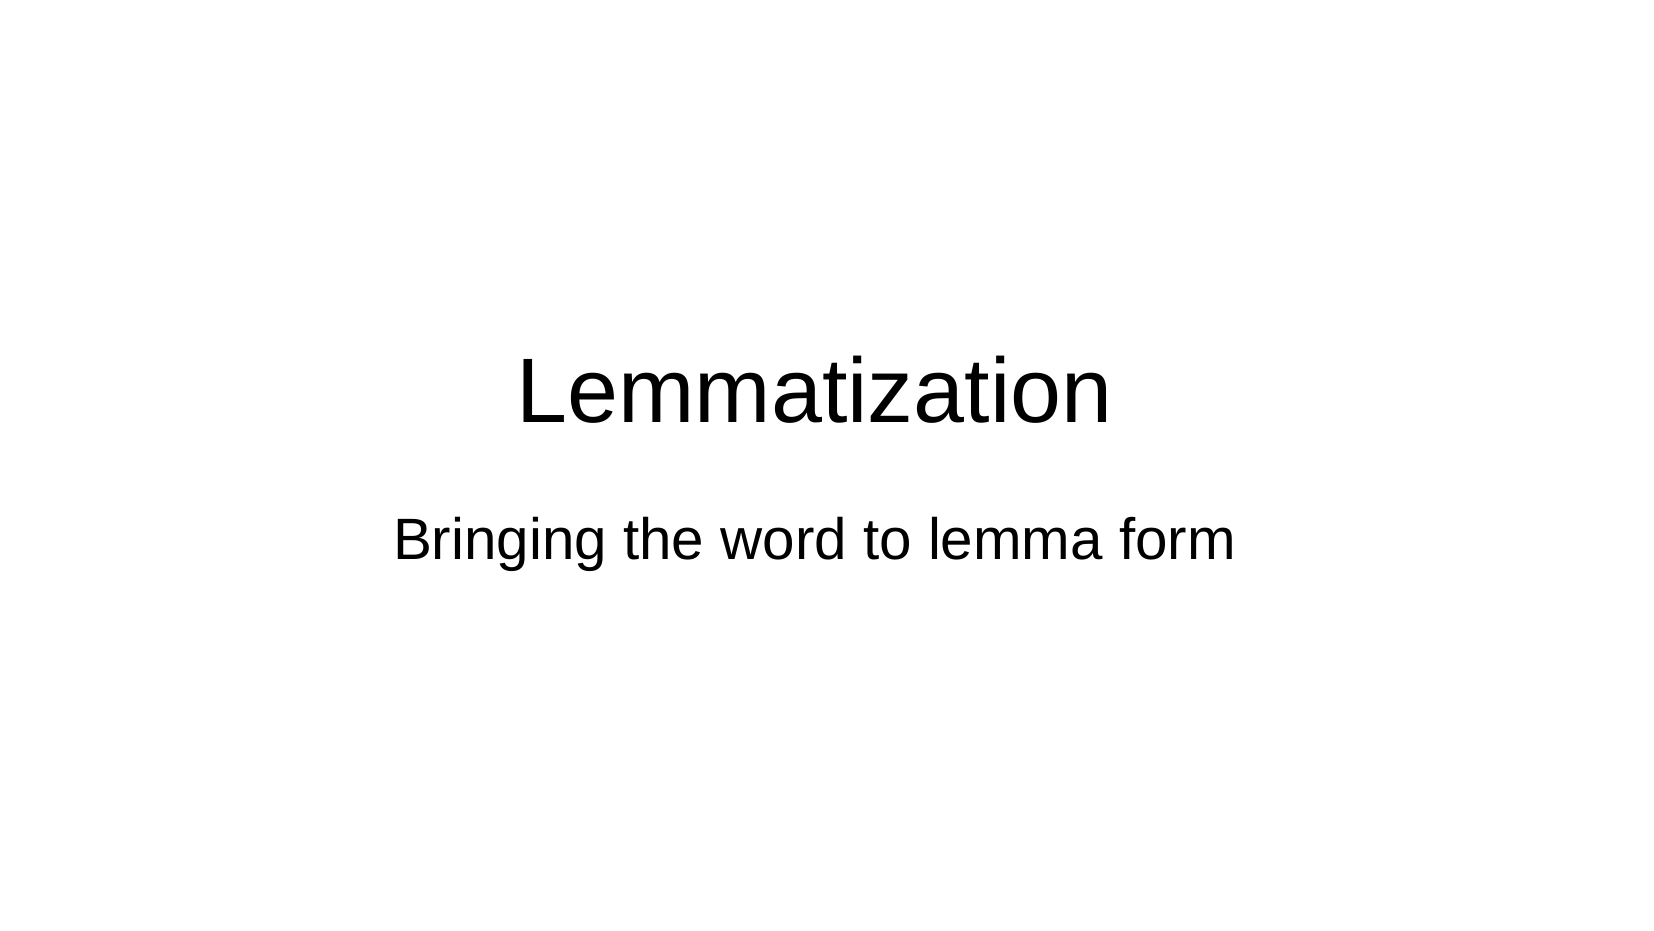

# Lemmatization Bringing the word to lemma form